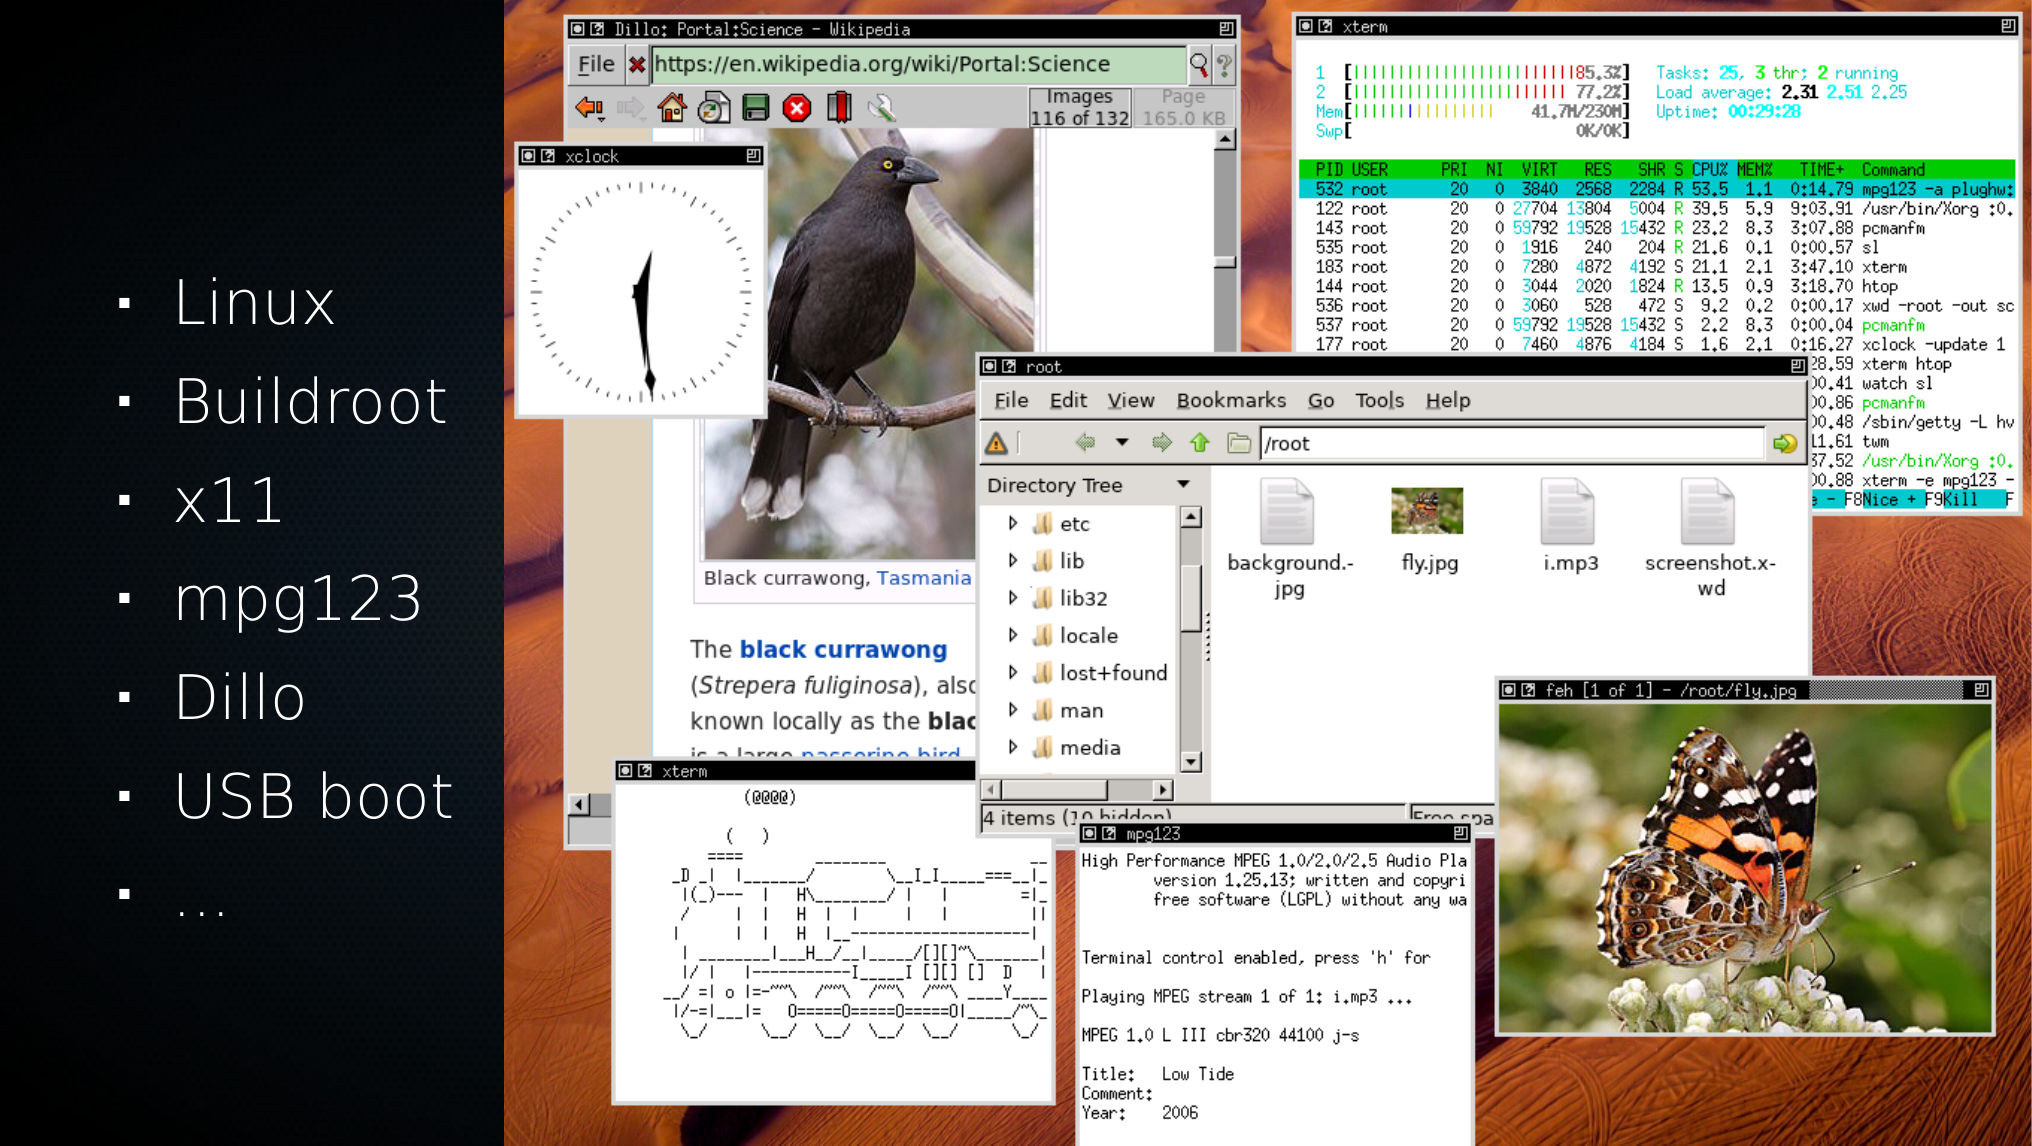

# Linux
Buildroot
x11
mpg123
Dillo
USB boot
...
7